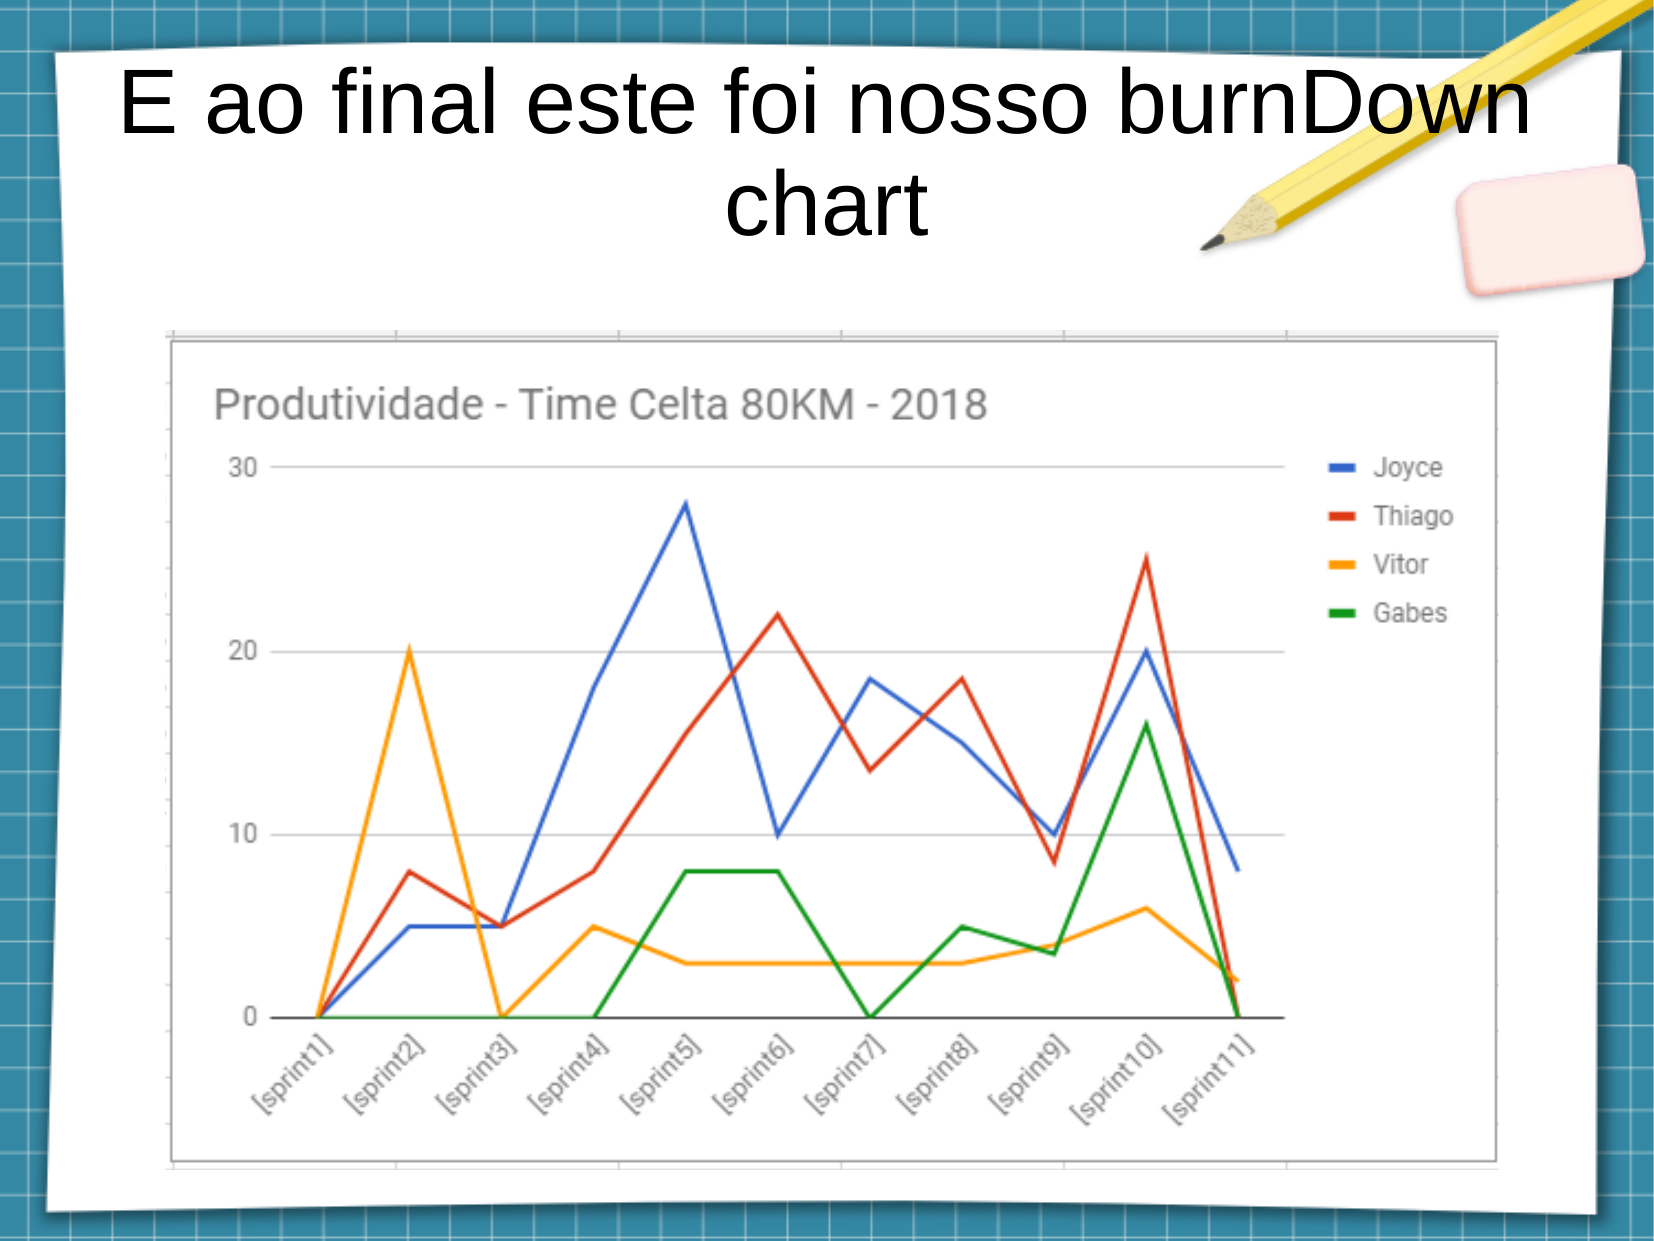

# E ao final este foi nosso burnDown chart